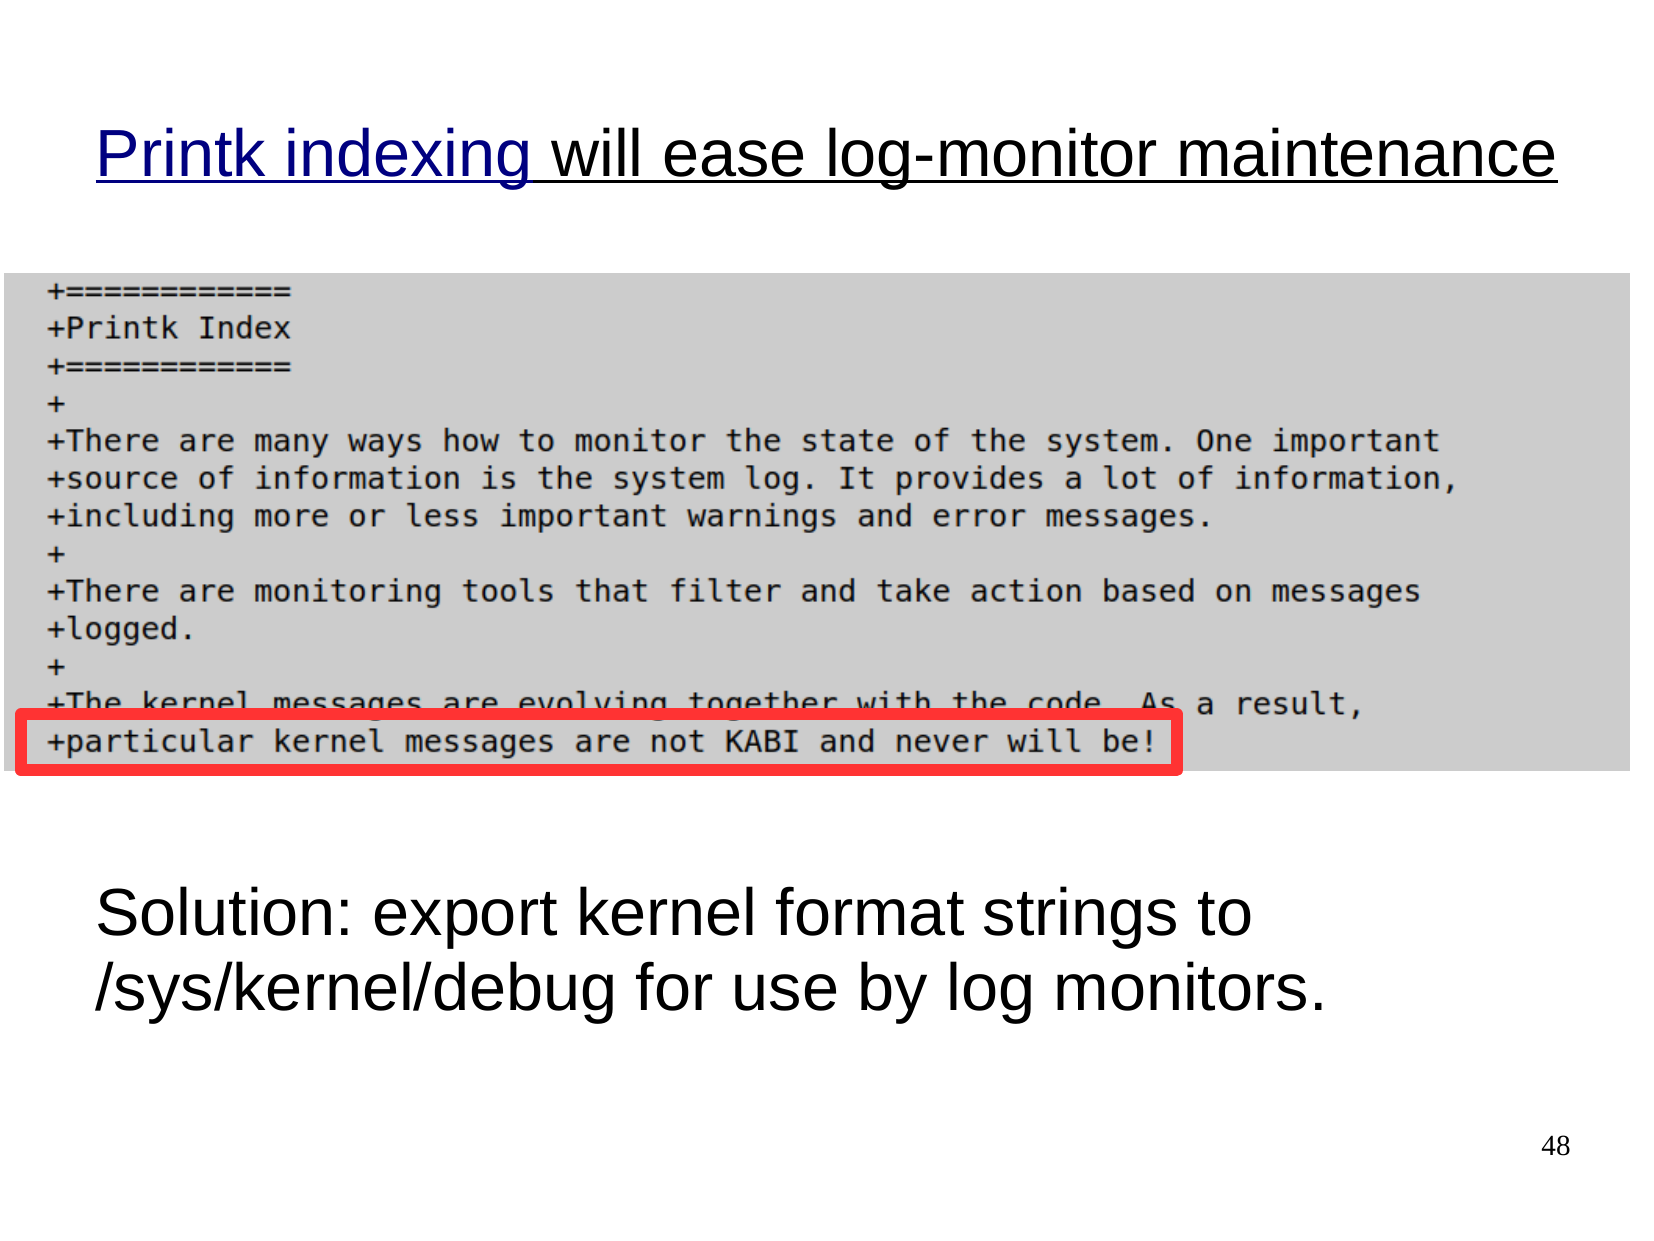

# Printk indexing will ease log-monitor maintenance
Solution: export kernel format strings to /sys/kernel/debug for use by log monitors.
48